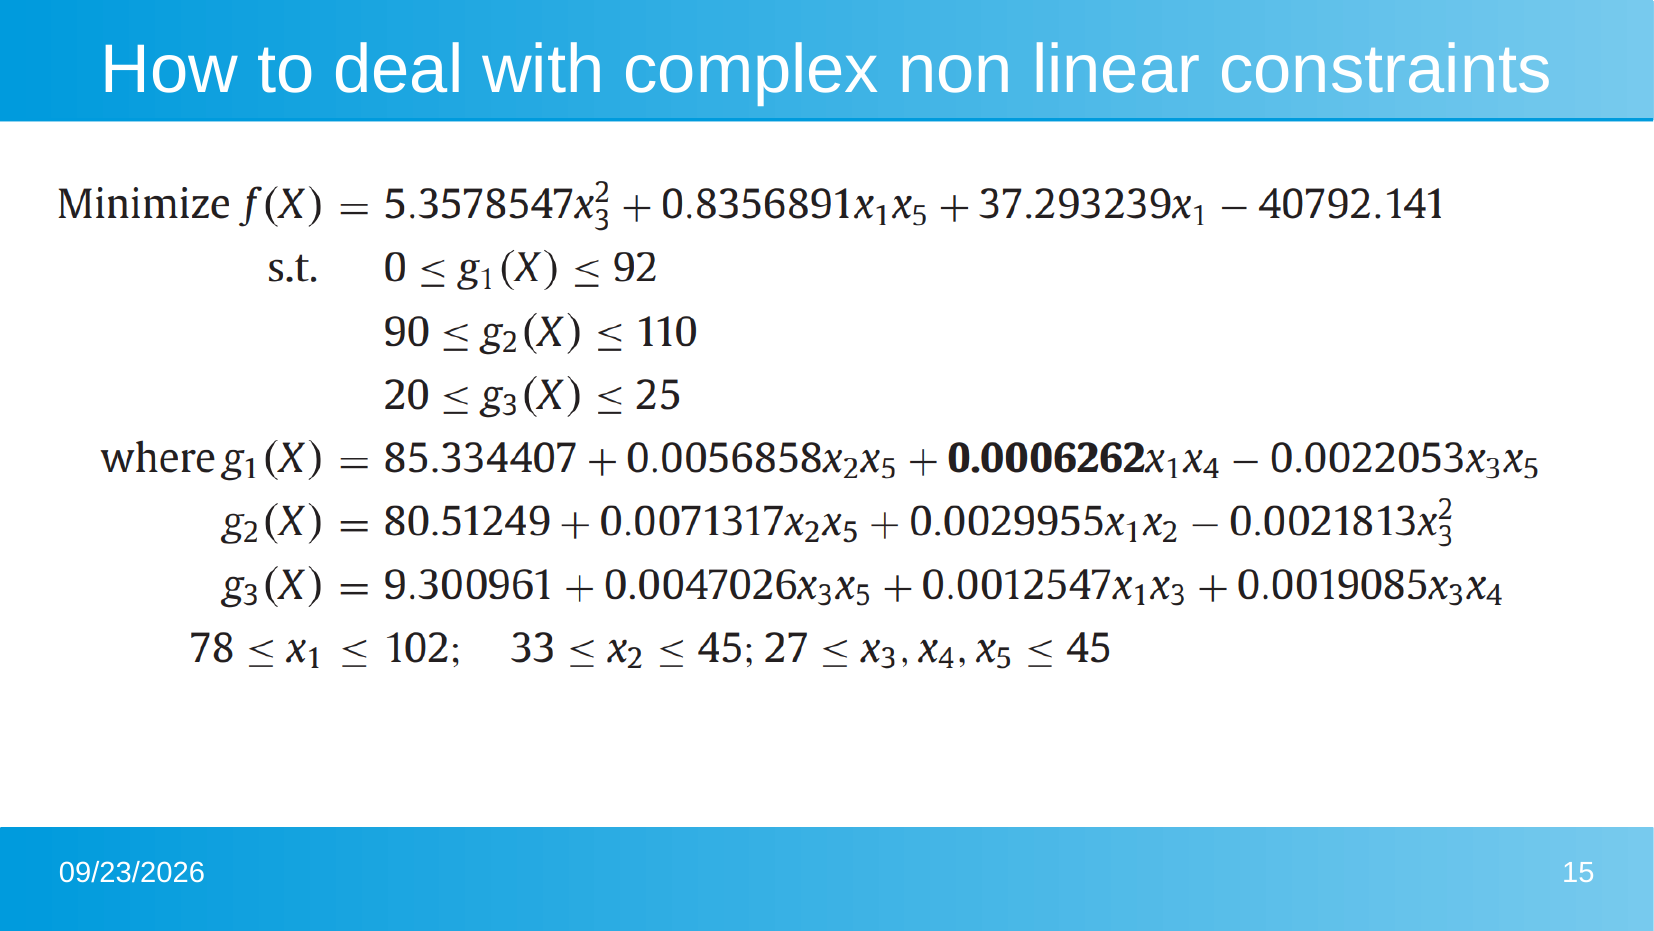

# How to deal with complex non linear constraints
15